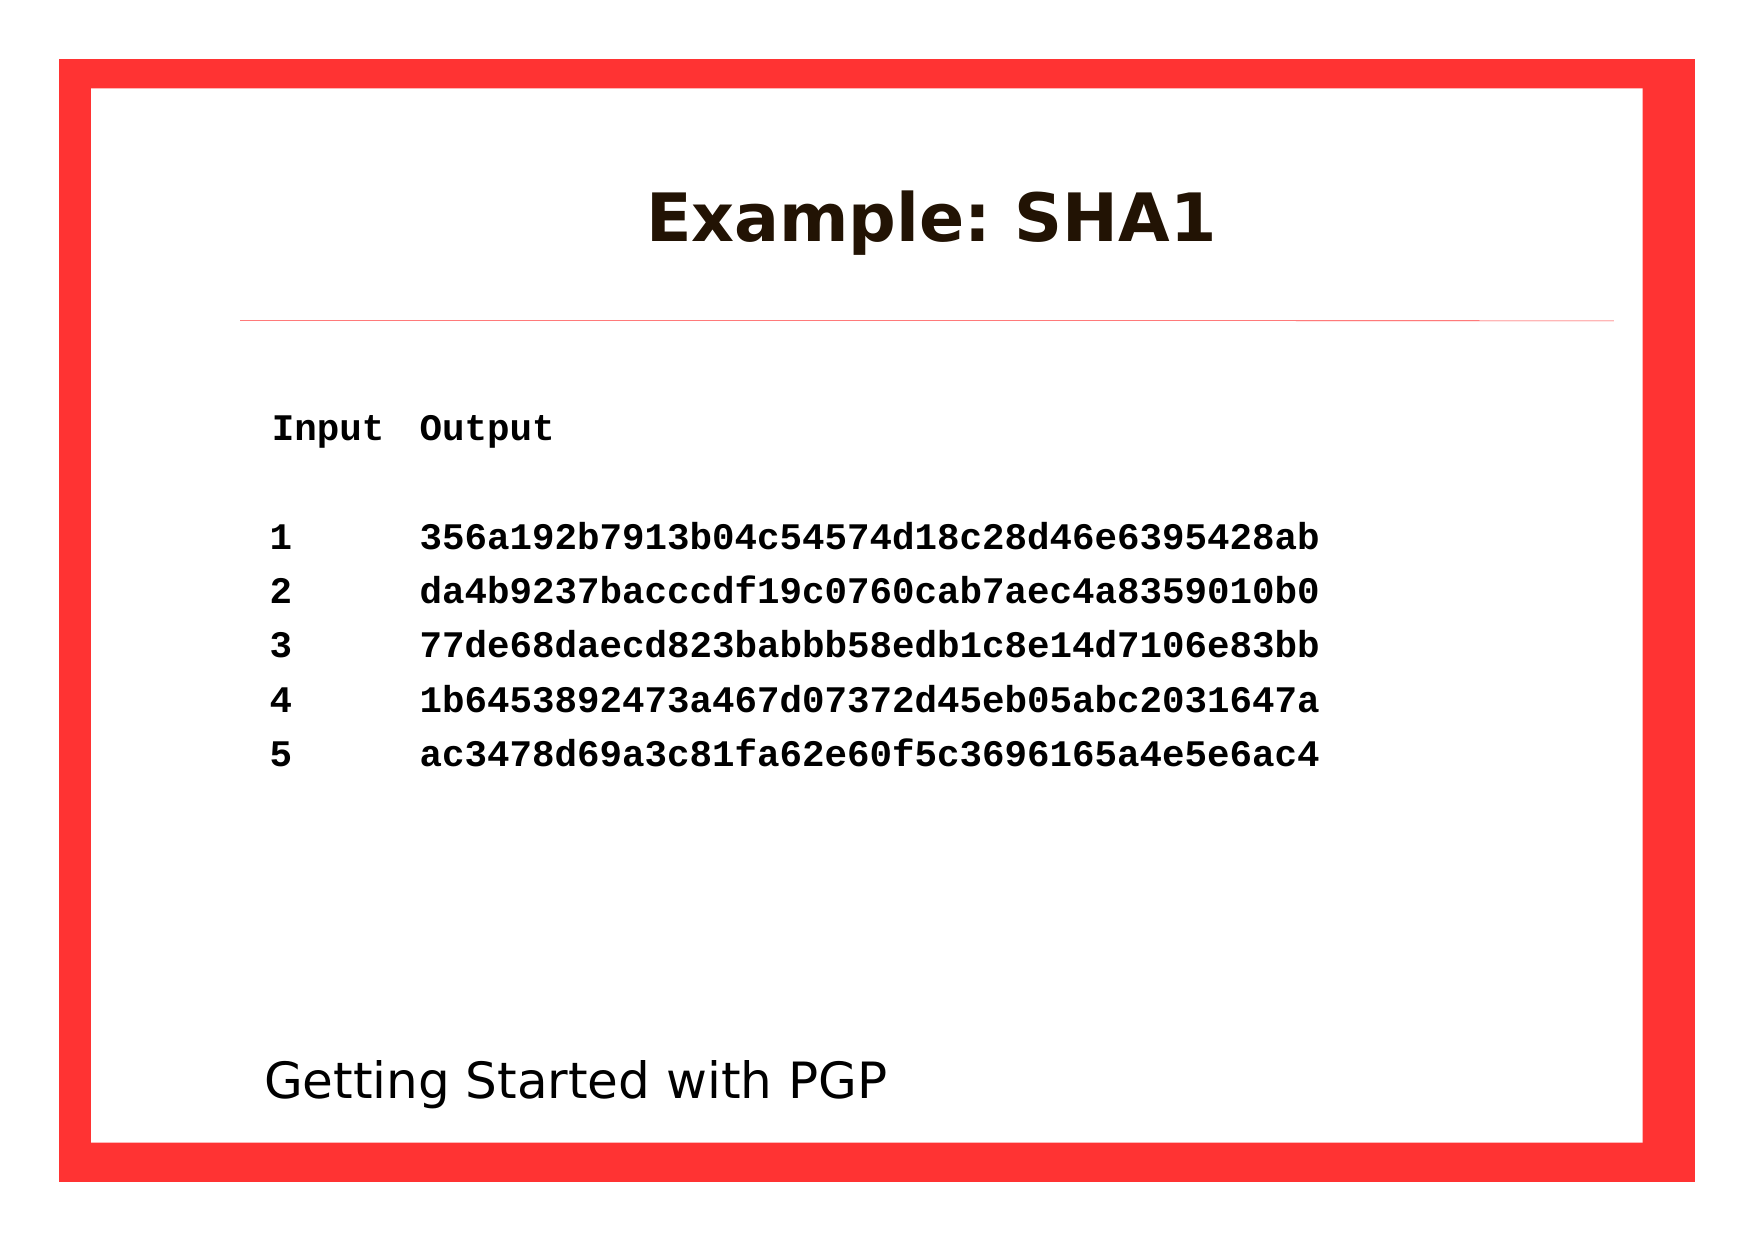

# Example: SHA1
Input	Output
1		356a192b7913b04c54574d18c28d46e6395428ab
2		da4b9237bacccdf19c0760cab7aec4a8359010b0
3		77de68daecd823babbb58edb1c8e14d7106e83bb
4		1b6453892473a467d07372d45eb05abc2031647a
5		ac3478d69a3c81fa62e60f5c3696165a4e5e6ac4